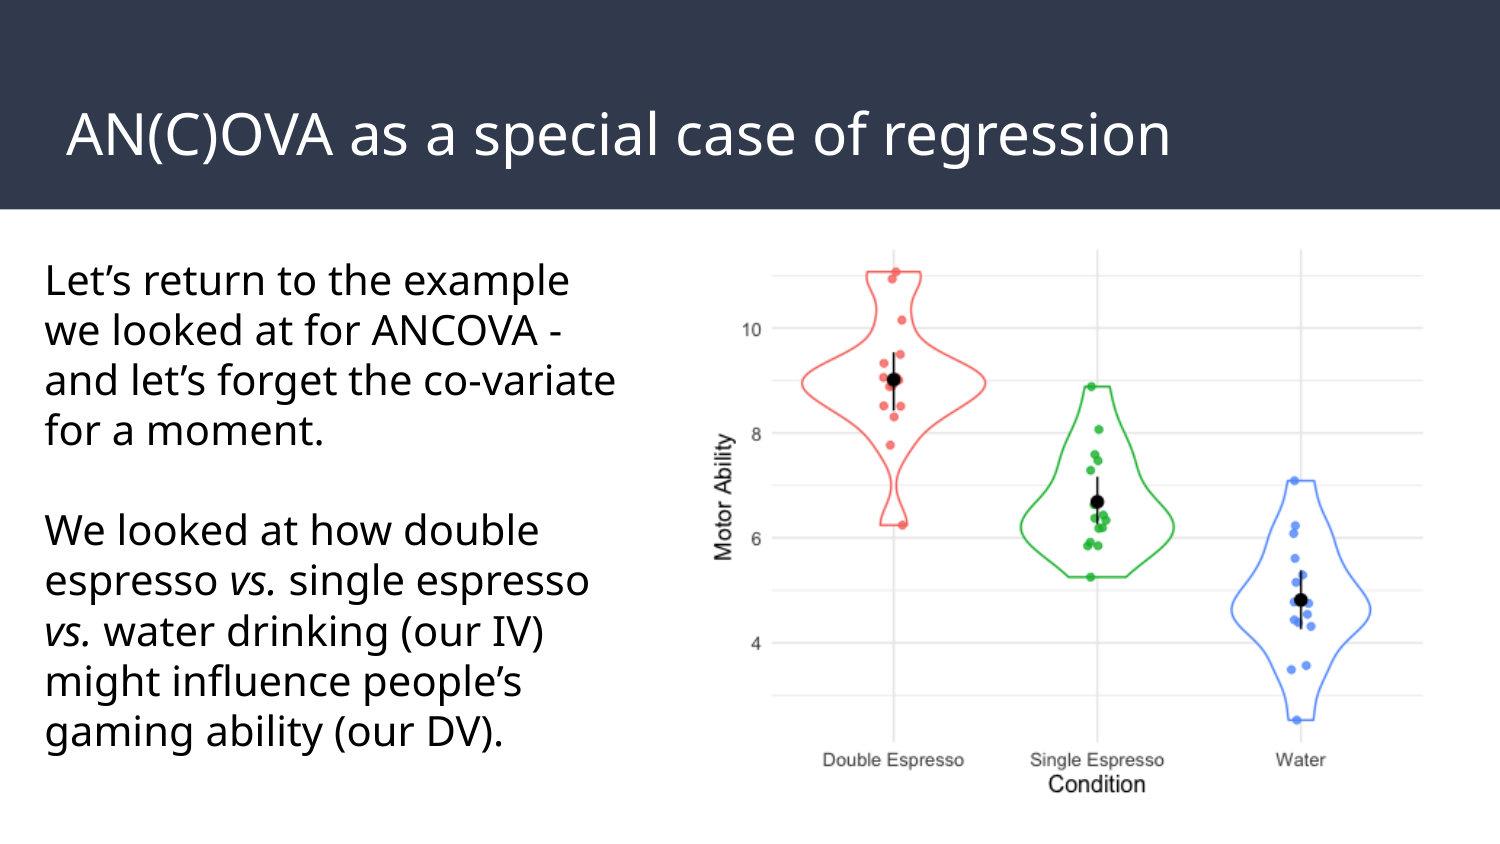

# AN(C)OVA as a special case of regression
Let’s return to the example we looked at for ANCOVA - and let’s forget the co-variate for a moment.
We looked at how double espresso vs. single espresso vs. water drinking (our IV) might influence people’s gaming ability (our DV).